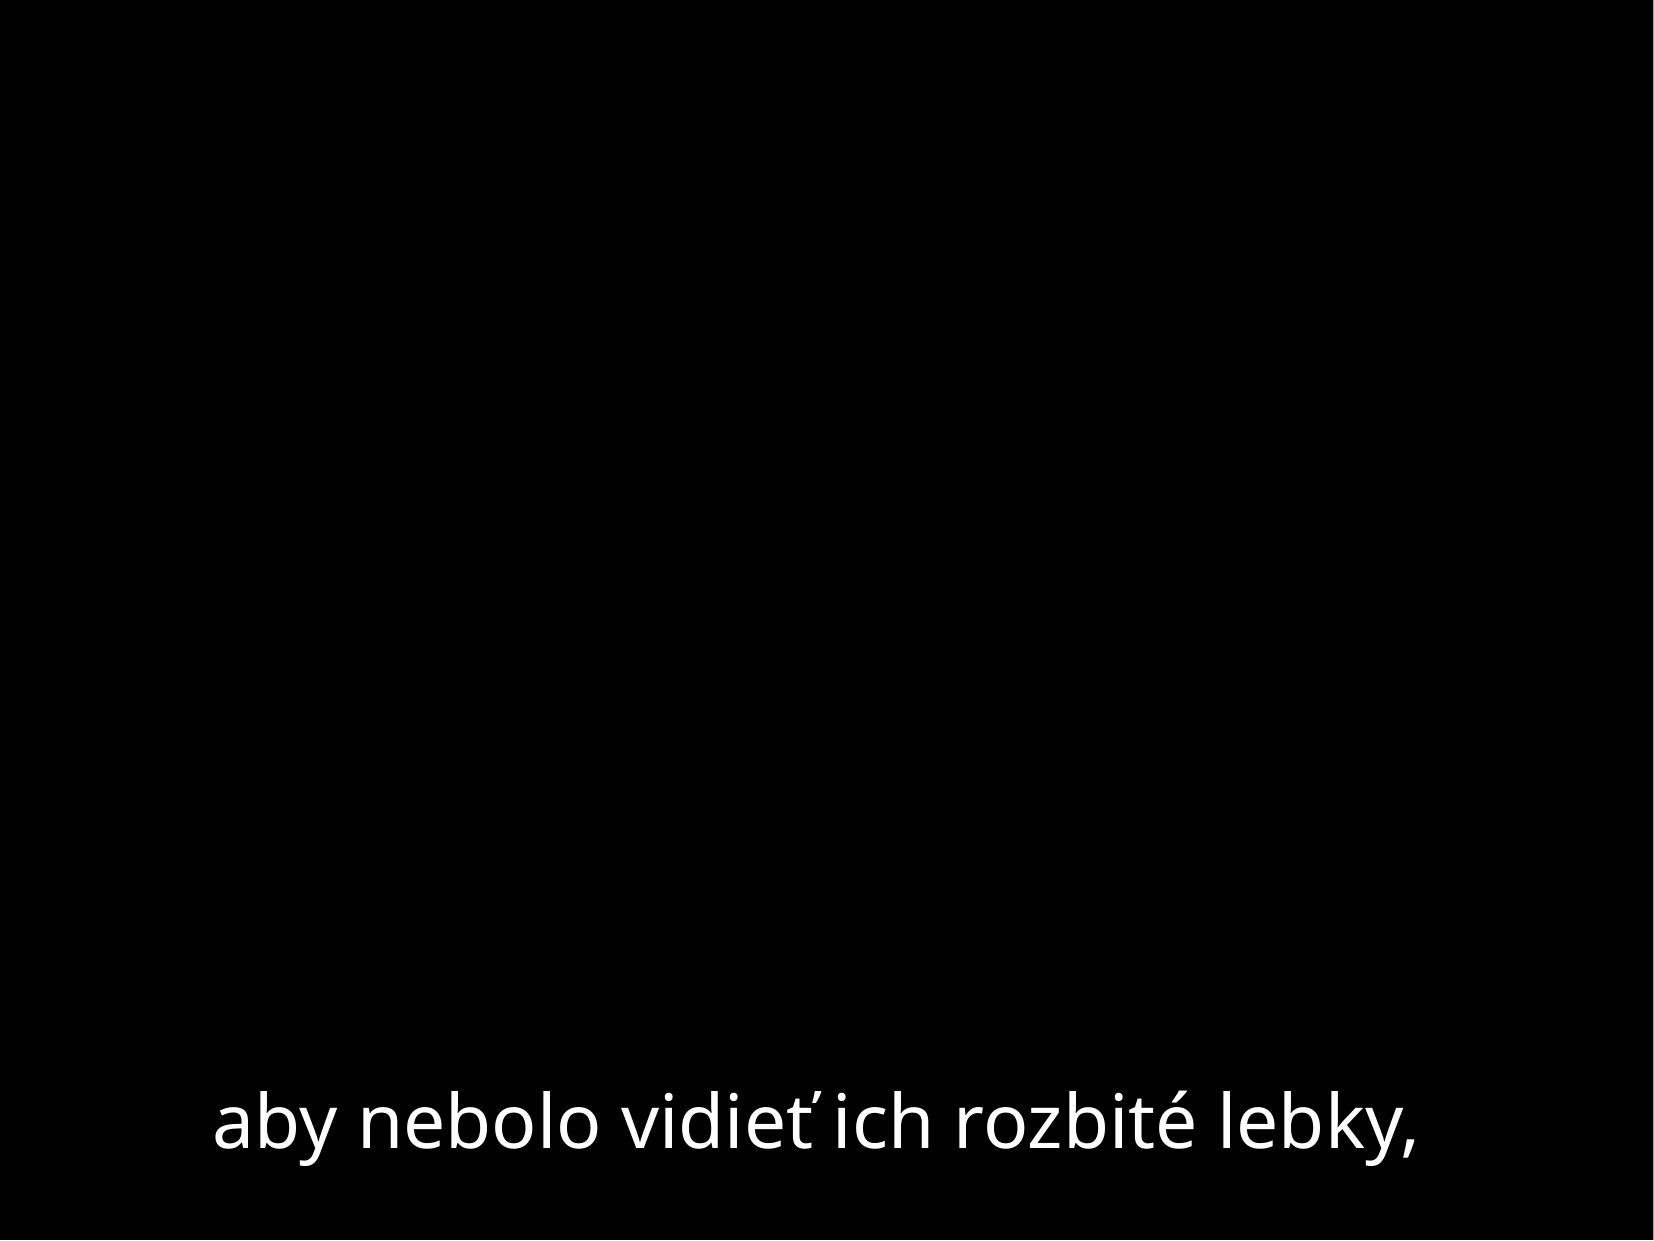

# aby nebolo vidieť ich rozbité lebky,